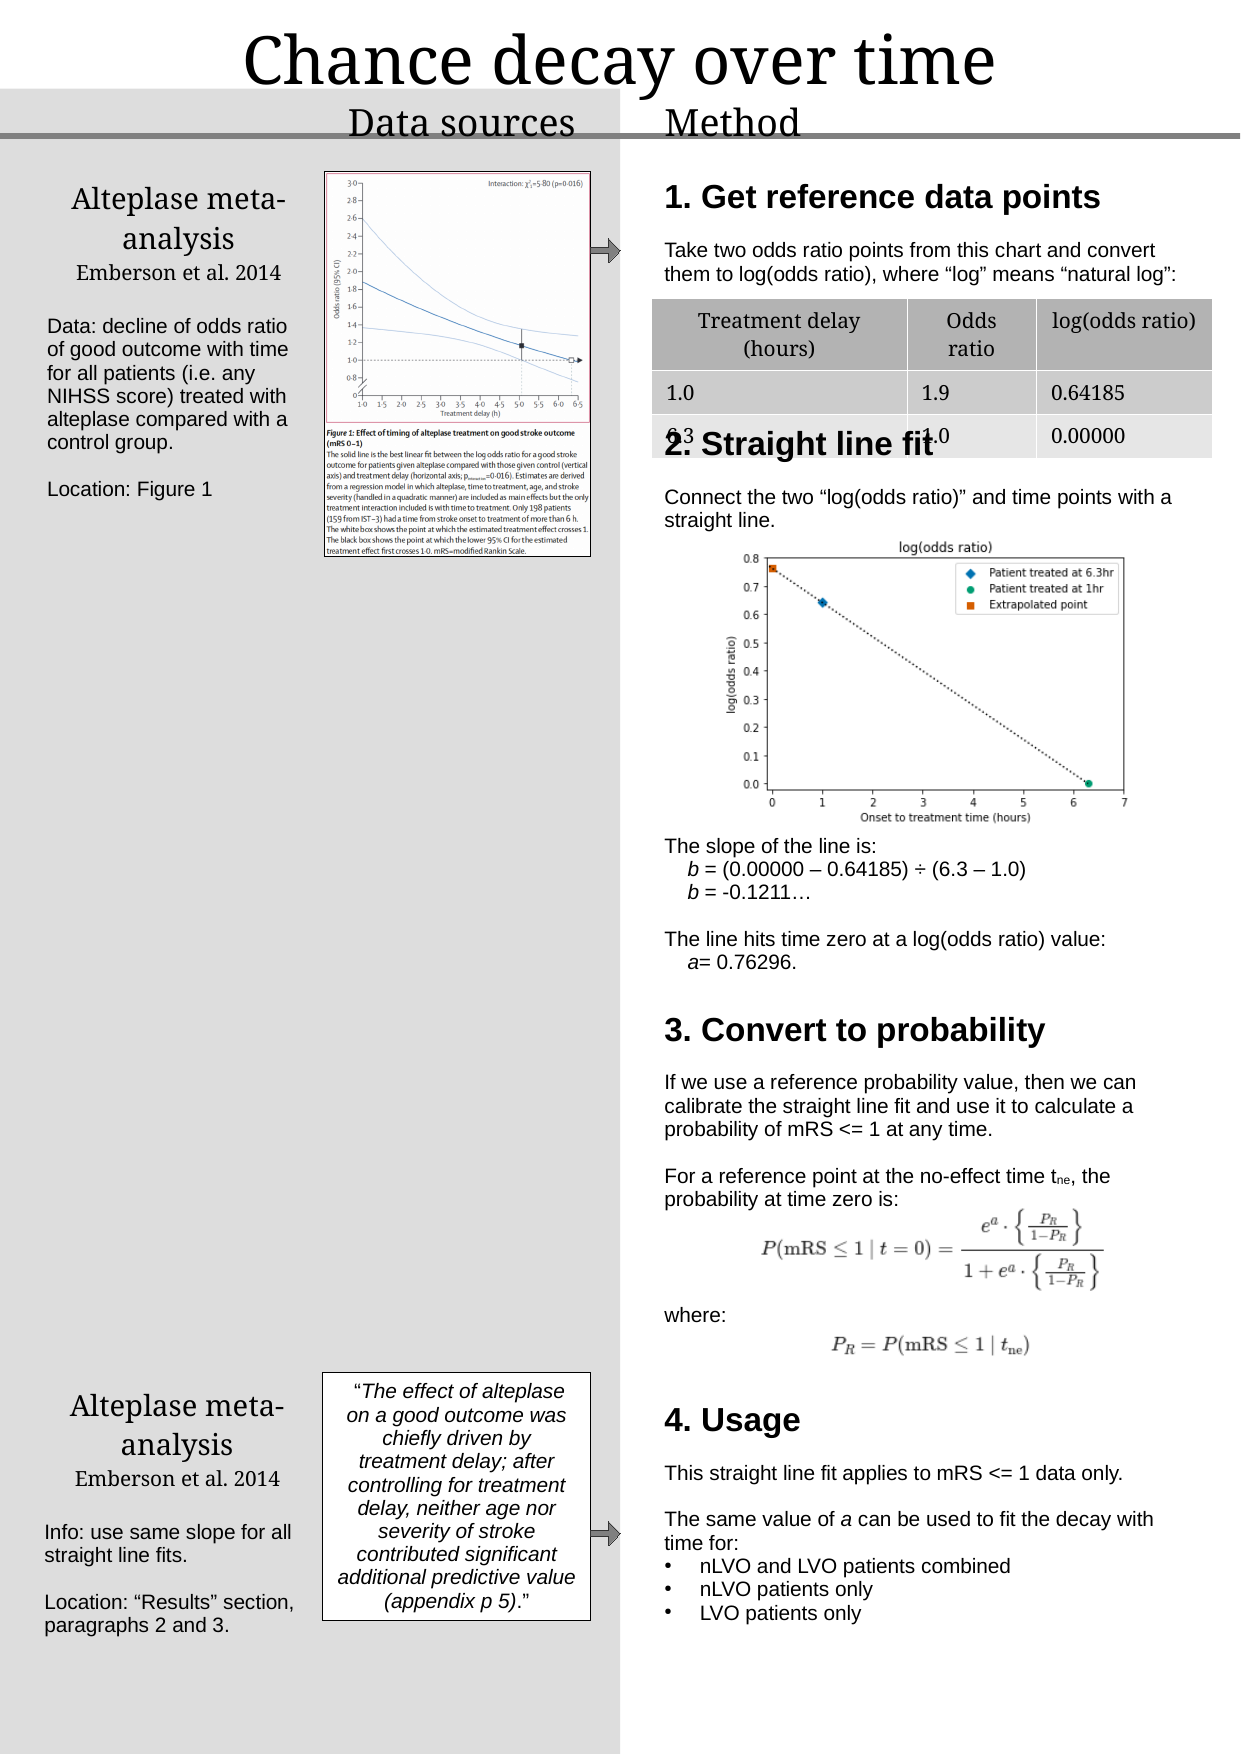

Chance decay over time
Data sources
Method
Alteplase meta-analysis
Emberson et al. 2014
Data: decline of odds ratio of good outcome with time for all patients (i.e. any NIHSS score) treated with alteplase compared with a control group.
Location: Figure 1
1. Get reference data points
Take two odds ratio points from this chart and convert them to log(odds ratio), where “log” means “natural log”:
2. Straight line fit
Connect the two “log(odds ratio)” and time points with a straight line.
The slope of the line is:
 b = (0.00000 – 0.64185) ÷ (6.3 – 1.0)
 b = -0.1211…
The line hits time zero at a log(odds ratio) value:
 a= 0.76296.
3. Convert to probability
If we use a reference probability value, then we can calibrate the straight line fit and use it to calculate a probability of mRS <= 1 at any time.
For a reference point at the no-effect time tne, the probability at time zero is:
where:
4. Usage
This straight line fit applies to mRS <= 1 data only.
The same value of a can be used to fit the decay with time for:
nLVO and LVO patients combined
nLVO patients only
LVO patients only
| Treatment delay (hours) | Odds ratio | log(odds ratio) |
| --- | --- | --- |
| 1.0 | 1.9 | 0.64185 |
| 6.3 | 1.0 | 0.00000 |
 “The effect of alteplase on a good outcome was chiefly driven by treatment delay; after controlling for treatment delay, neither age nor severity of stroke contributed significant additional predictive value (appendix p 5).”
Alteplase meta-analysis
Emberson et al. 2014
Info: use same slope for all straight line fits.
Location: “Results” section, paragraphs 2 and 3.